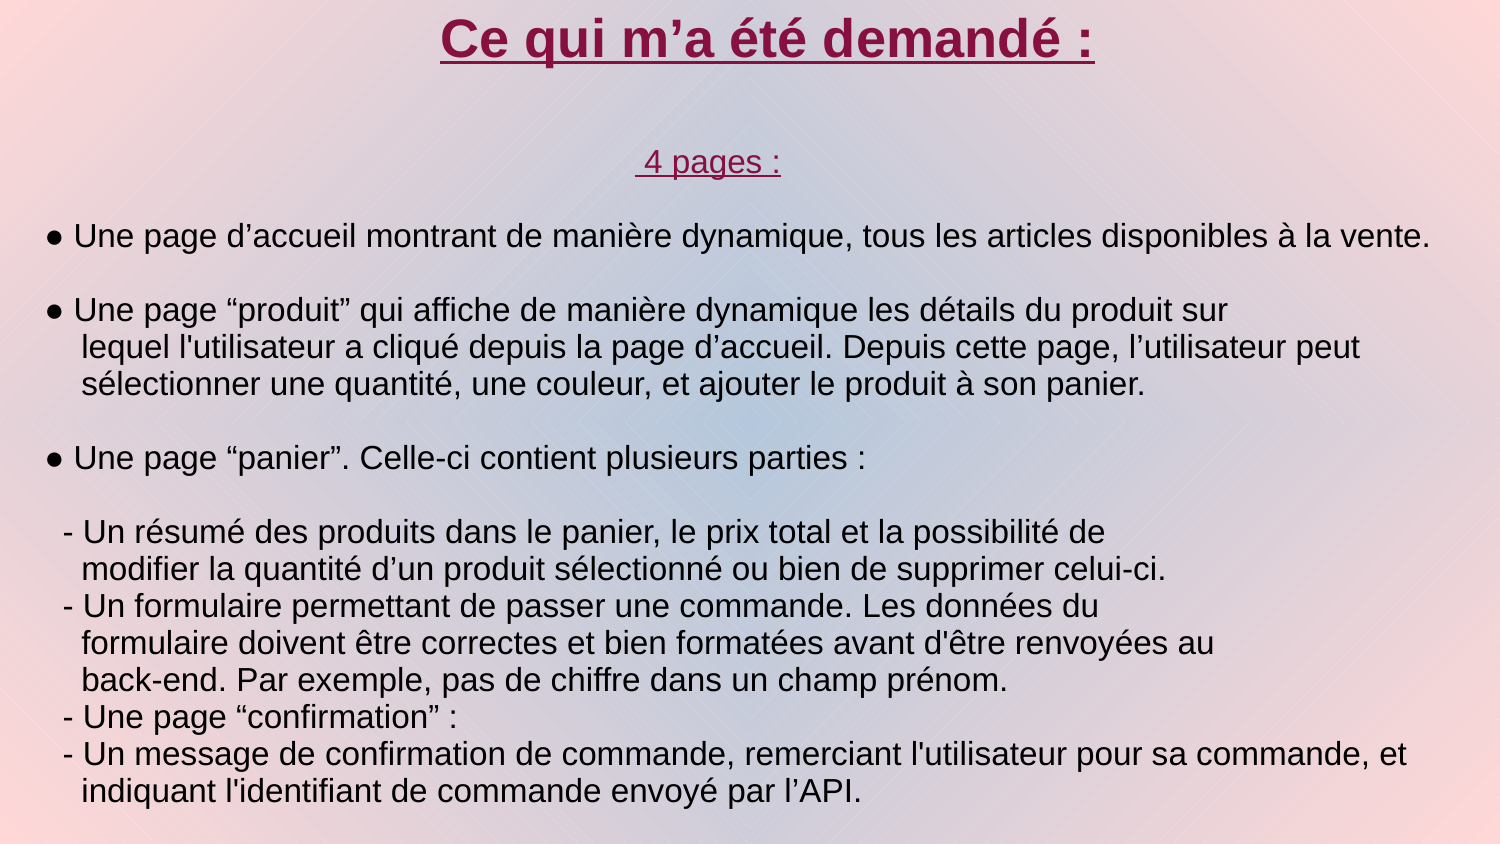

Ce qui m’a été demandé :
								 4 pages :
● Une page d’accueil montrant de manière dynamique, tous les articles disponibles à la vente.
● Une page “produit” qui affiche de manière dynamique les détails du produit sur
 lequel l'utilisateur a cliqué depuis la page d’accueil. Depuis cette page, l’utilisateur peut sélectionner une quantité, une couleur, et ajouter le produit à son panier.
● Une page “panier”. Celle-ci contient plusieurs parties :
 - Un résumé des produits dans le panier, le prix total et la possibilité de
 modifier la quantité d’un produit sélectionné ou bien de supprimer celui-ci.
 - Un formulaire permettant de passer une commande. Les données du
 formulaire doivent être correctes et bien formatées avant d'être renvoyées au
 back-end. Par exemple, pas de chiffre dans un champ prénom.
 - Une page “confirmation” :
 - Un message de confirmation de commande, remerciant l'utilisateur pour sa commande, et indiquant l'identifiant de commande envoyé par l’API.